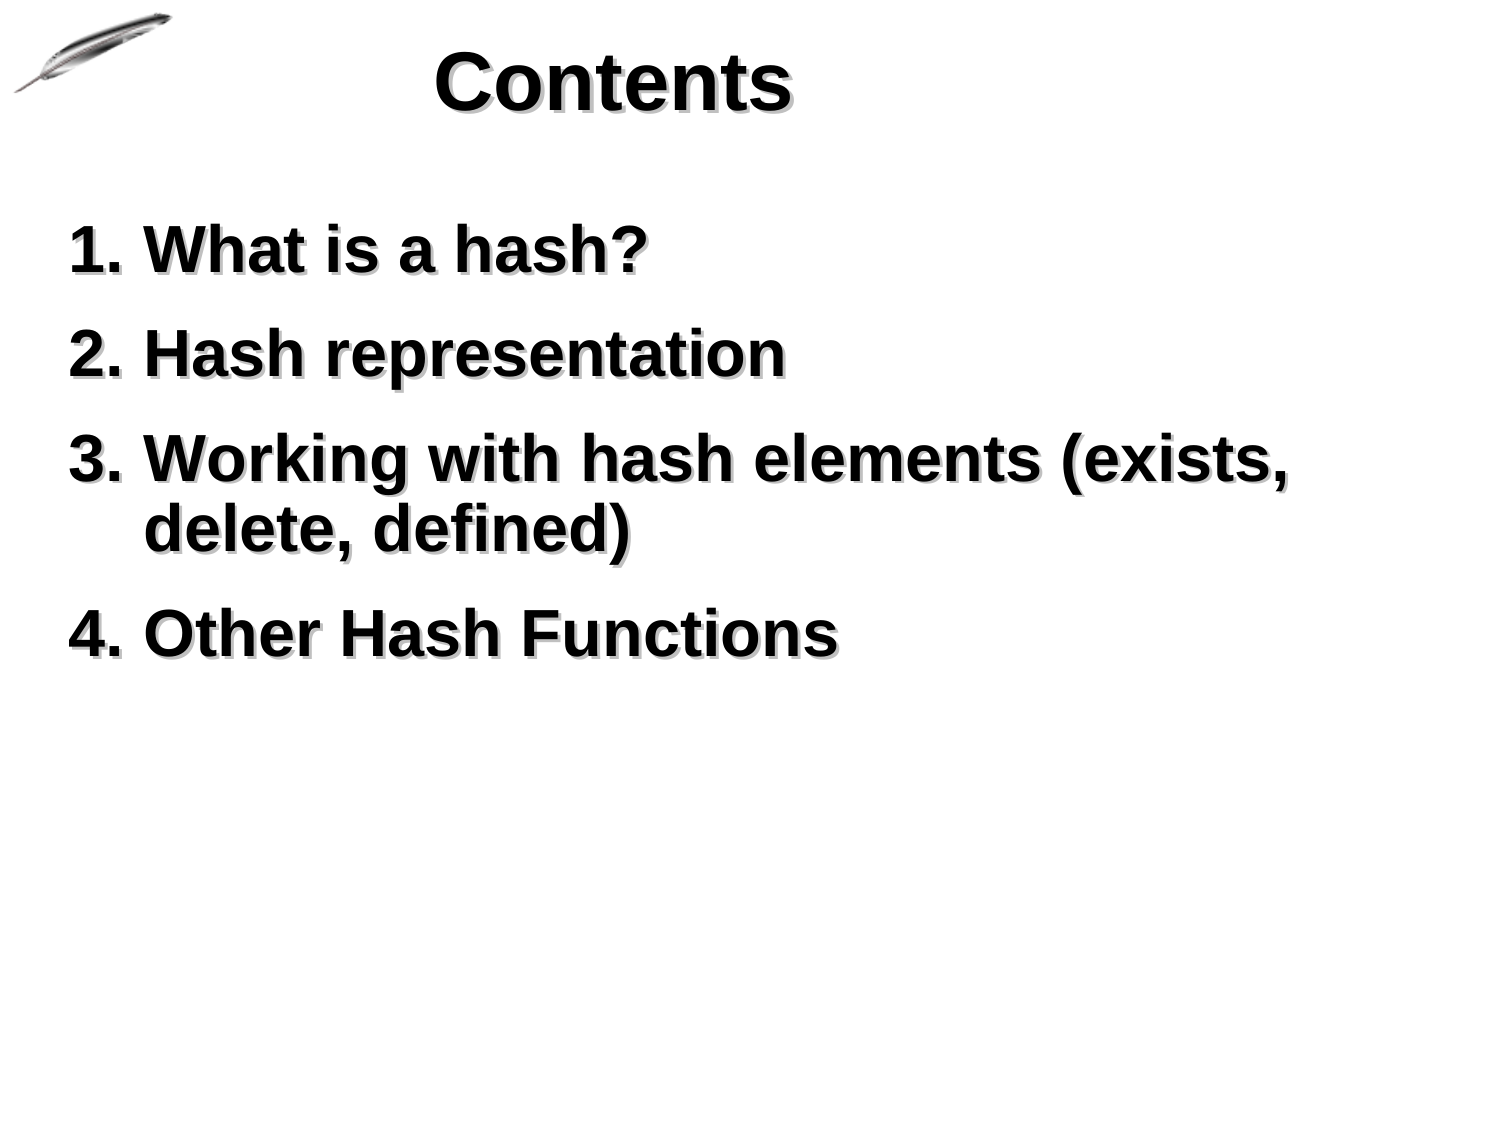

# Contents
What is a hash?
Hash representation
Working with hash elements (exists, delete, defined)
Other Hash Functions